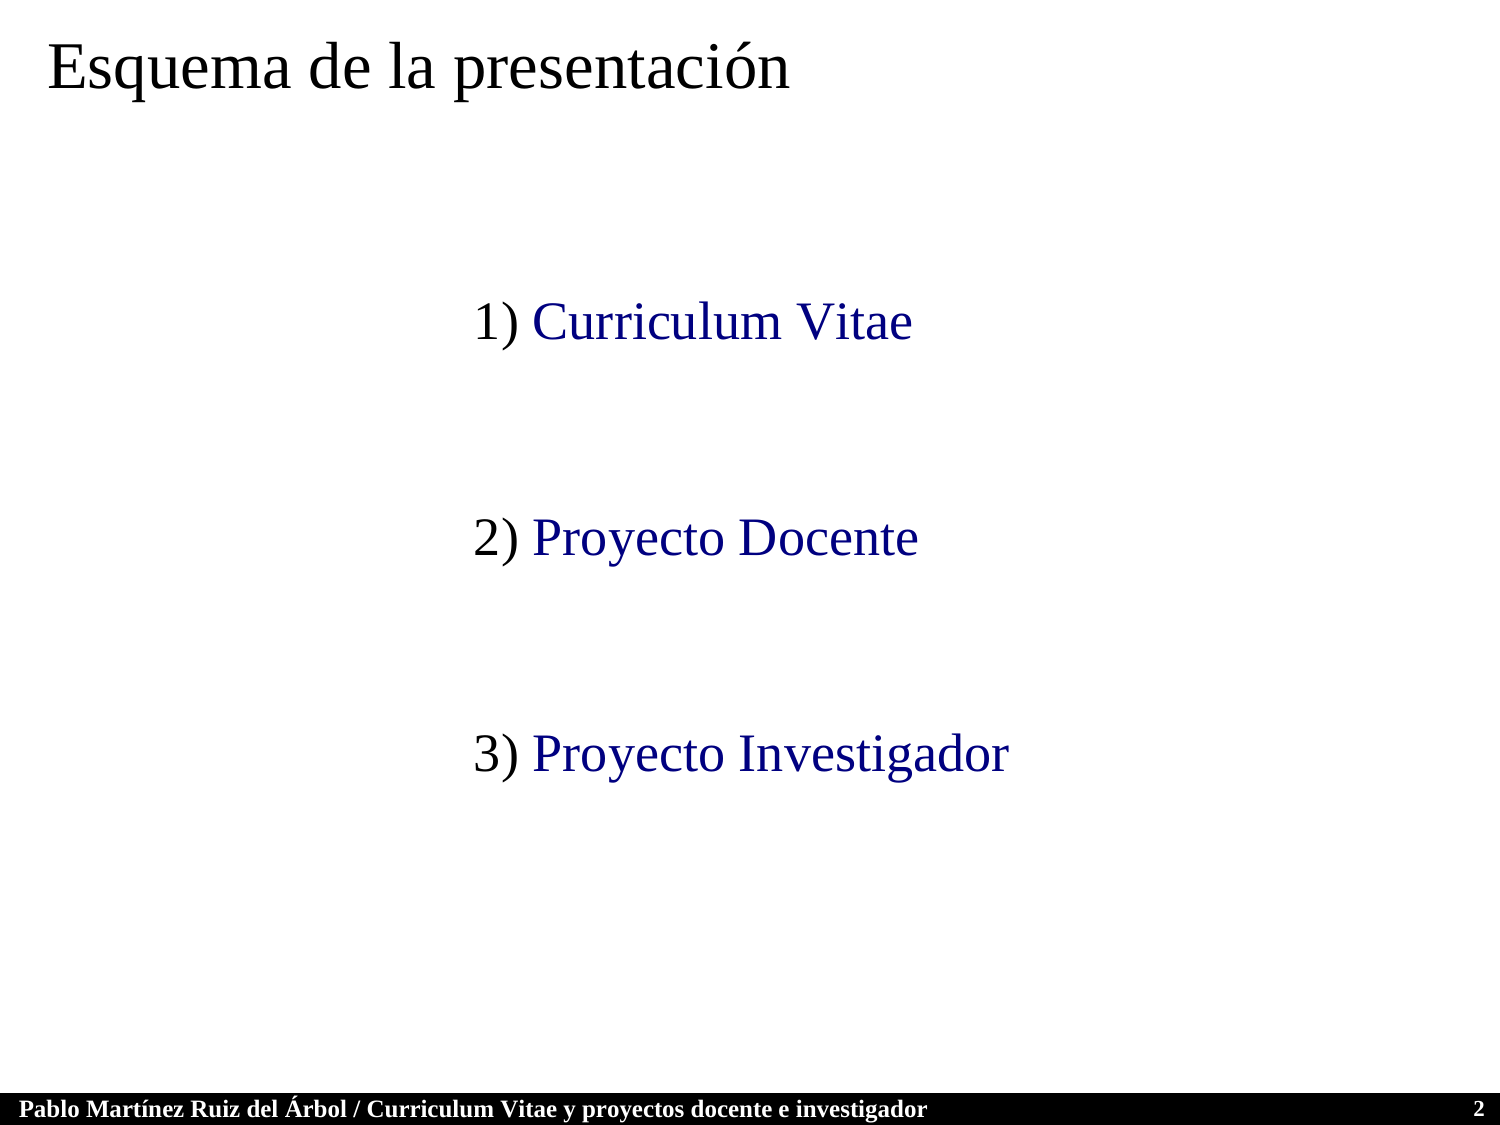

Esquema de la presentación
 Curriculum Vitae
 Proyecto Docente
 Proyecto Investigador
2